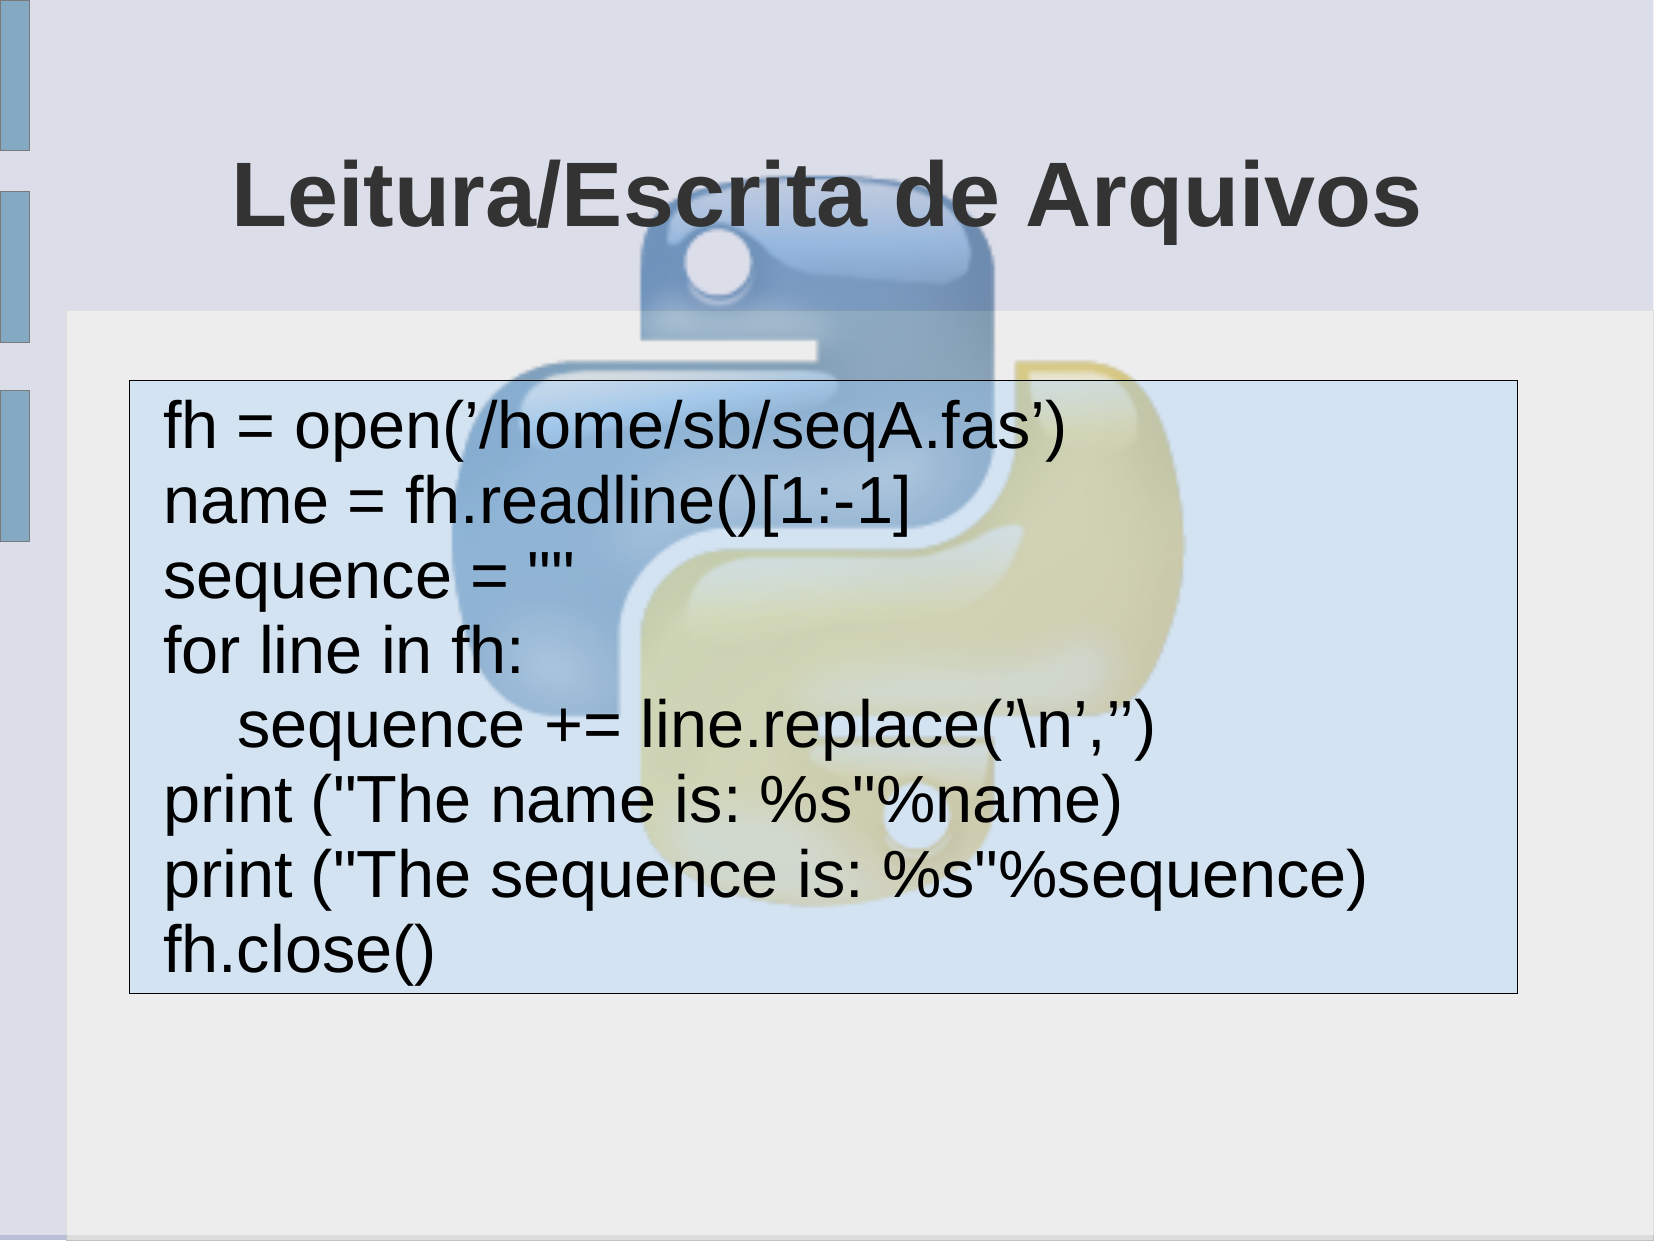

# Leitura/Escrita de Arquivos
 fh = open(’/home/sb/seqA.fas’)
 name = fh.readline()[1:-1]
 sequence = ""
 for line in fh:
	 sequence += line.replace(’\n’,’’)
 print ("The name is: %s"%name)
 print ("The sequence is: %s"%sequence)
 fh.close()